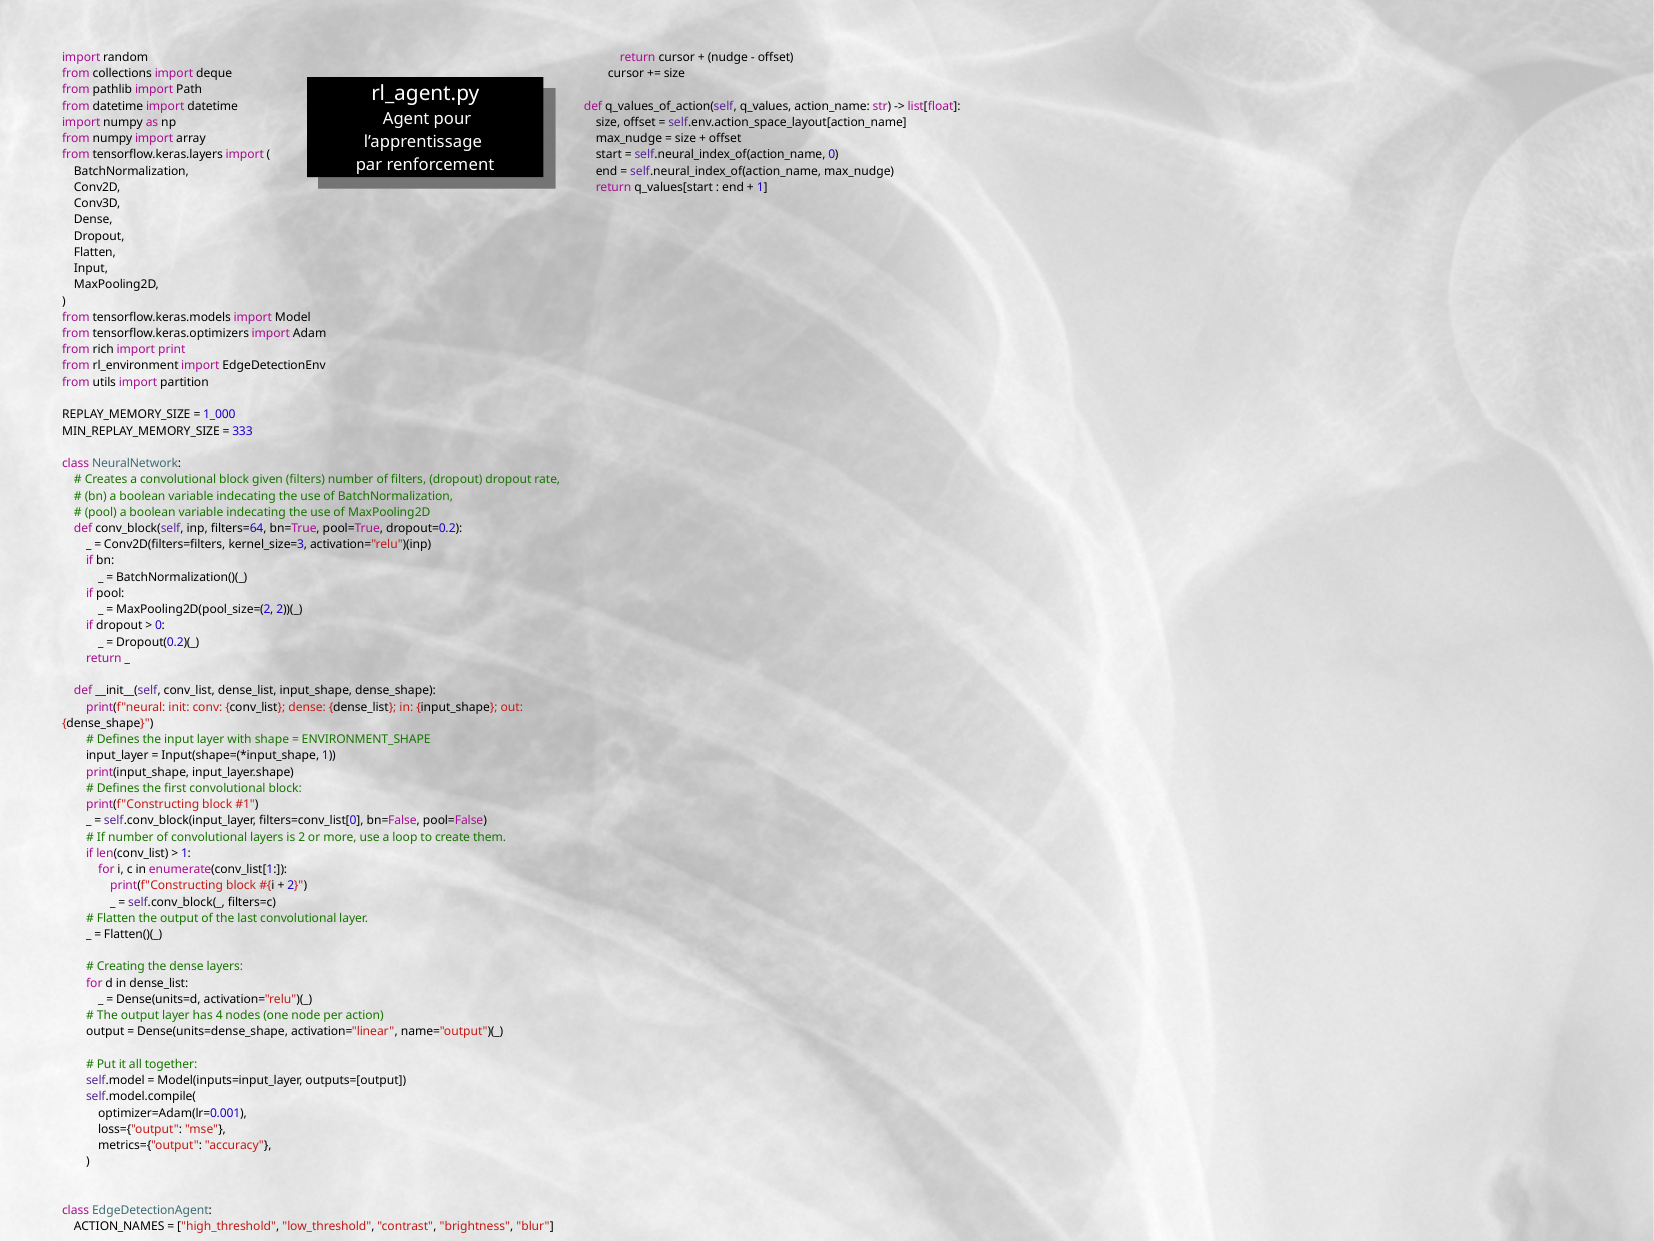

import random
from collections import deque
from pathlib import Path
from datetime import datetime
import numpy as np
from numpy import array
from tensorflow.keras.layers import (
 BatchNormalization,
 Conv2D,
 Conv3D,
 Dense,
 Dropout,
 Flatten,
 Input,
 MaxPooling2D,
)
from tensorflow.keras.models import Model
from tensorflow.keras.optimizers import Adam
from rich import print
from rl_environment import EdgeDetectionEnv
from utils import partition
REPLAY_MEMORY_SIZE = 1_000
MIN_REPLAY_MEMORY_SIZE = 333
class NeuralNetwork:
 # Creates a convolutional block given (filters) number of filters, (dropout) dropout rate,
 # (bn) a boolean variable indecating the use of BatchNormalization,
 # (pool) a boolean variable indecating the use of MaxPooling2D
 def conv_block(self, inp, filters=64, bn=True, pool=True, dropout=0.2):
 _ = Conv2D(filters=filters, kernel_size=3, activation="relu")(inp)
 if bn:
 _ = BatchNormalization()(_)
 if pool:
 _ = MaxPooling2D(pool_size=(2, 2))(_)
 if dropout > 0:
 _ = Dropout(0.2)(_)
 return _
 def __init__(self, conv_list, dense_list, input_shape, dense_shape):
 print(f"neural: init: conv: {conv_list}; dense: {dense_list}; in: {input_shape}; out: {dense_shape}")
 # Defines the input layer with shape = ENVIRONMENT_SHAPE
 input_layer = Input(shape=(*input_shape, 1))
 print(input_shape, input_layer.shape)
 # Defines the first convolutional block:
 print(f"Constructing block #1")
 _ = self.conv_block(input_layer, filters=conv_list[0], bn=False, pool=False)
 # If number of convolutional layers is 2 or more, use a loop to create them.
 if len(conv_list) > 1:
 for i, c in enumerate(conv_list[1:]):
 print(f"Constructing block #{i + 2}")
 _ = self.conv_block(_, filters=c)
 # Flatten the output of the last convolutional layer.
 _ = Flatten()(_)
 # Creating the dense layers:
 for d in dense_list:
 _ = Dense(units=d, activation="relu")(_)
 # The output layer has 4 nodes (one node per action)
 output = Dense(units=dense_shape, activation="linear", name="output")(_)
 # Put it all together:
 self.model = Model(inputs=input_layer, outputs=[output])
 self.model.compile(
 optimizer=Adam(lr=0.001),
 loss={"output": "mse"},
 metrics={"output": "accuracy"},
 )
class EdgeDetectionAgent:
 ACTION_NAMES = ["high_threshold", "low_threshold", "contrast", "brightness", "blur"]
 def __init__(
 self,
 name,
 env: EdgeDetectionEnv,
 conv_list,
 dense_list,
 memory_sample_size,
 discount_rate,
 update_target_model_every,
 ) -> None:
 self.env = env
 self.conv_list = conv_list
 self.dense_list = dense_list
 self.memory_sample_size = memory_sample_size
 self.last_save = None
 self.discount_rate = discount_rate
 self.update_target_model_every = update_target_model_every
 self.name = f"{name}_conv:{'+'.join(map(str, conv_list))}_dense:{'+'.join(map(str, dense_list))}_mem:{memory_sample_size}_γ:{discount_rate}"
 print(env.observation_space_shape)
 self.model = NeuralNetwork(
 conv_list,
 dense_list,
 input_shape=env.observation_space_shape,
 dense_shape=env.action_space_shape,
 ).model
 self.target_model = NeuralNetwork(
 conv_list,
 dense_list,
 input_shape=env.observation_space_shape,
 dense_shape=env.action_space_shape,
 ).model
 self.target_model.set_weights(self.model.get_weights())
 self.replay_memory = deque(maxlen=REPLAY_MEMORY_SIZE)
 self.current_step_count = 0
 print(f"agent {self.name} initialized")
 def save_model(self, inside: Path):
 now = datetime.now()
 self.last_save = now
 timestamp = now.strftime("%Y-%m-%dT%H_%M_%S")
 self.model.save(inside / timestamp / "model.h5")
 self.target_model.save(inside / timestamp/ "target_model.h5")
 def remember(self, transition):
 self.replay_memory.append(transition)
 def train(self, terminal_state, step):
 if len(self.replay_memory) < max(self.memory_sample_size, MIN_REPLAY_MEMORY_SIZE):
 return
 print("sample", end=" ")
 memory_sample = random.sample(self.replay_memory, self.memory_sample_size)
 current_states = array([end for _, _, _, end, _ in memory_sample])
 future_states = array([start for start, _, _, _, _ in memory_sample])
 print("predict", end=" ")
 current_q_values = self.model.predict(current_states.reshape(-1, *self.env.observation_space_shape))
 future_q_values = self.target_model.predict(future_states.reshape(-1, *self.env.observation_space_shape))
 training_states = []
 training_q_values = []
 print(f"apply memory", end=" ")
 for index, (current_state, action, reward, future_state, done) in enumerate(memory_sample):
 for action_name, action_idx in self.neural_indices_of(action).items():
 new_q = reward + (
 self.discount_rate * np.max(self.q_values_of_action(future_q_values[index], action_name))
 if not done
 else 0
 )
 try:
 current_q_values[index, action_idx] = new_q
 except IndexError as e:
 print(f"Tried indexing {index, action_idx} ({action_name}+={action[action_name]}) in {current_q_values.shape} Q-values")
 raise e
 training_states.append(current_state)
 training_q_values.append(current_q_values[index])
 print(f"fit", end=" ")
 self.model.fit(
 x=array(training_states).reshape(-1, *self.env.observation_space_shape),
 y=array(training_q_values),
 batch_size=self.memory_sample_size,
 verbose=0,
 shuffle=False,
 callbacks=[],
 )
 if terminal_state:
 self.current_step_count += 1
 print("set weights")
 if self.current_step_count % self.update_target_model_every == 0:
 self.target_model.set_weights(self.model.get_weights())
 def get_q_values(self, state):
 return self.model.predict(state.reshape(-1, *self.env.observation_space_shape))
 def what_do_you_want_to_do(self, state):
 q_values = self.get_q_values(state).flatten()
 keys = self.ACTION_NAMES
 sizes = [self.env.action_space_layout[k][0] for k in keys]
 offsets = [self.env.action_space_layout[k][1] for k in keys]
 return {
 keys[i]: np.argmax(q_values_for_key) + offsets[i]
 for i, q_values_for_key in enumerate(partition(q_values, sizes))
 }
 def neural_indices_of(self, action: dict) -> dict[str, int]:
 """
 Returns a map of action names to the index of their values in the neural network's output layer.
 """
 return {name: self.neural_index_of(name, nudge) for name, nudge in action.items()}
 def neural_index_of(self, name: str, nudge: int) -> int:
 """
 Returns the index of the value of the action named `name` in the neural network's output layer.
 """
 cursor = 0
 for action_name in self.ACTION_NAMES:
 size, offset = self.env.action_space_layout[action_name]
 if action_name == name:
 return cursor + (nudge - offset)
 cursor += size
 def q_values_of_action(self, q_values, action_name: str) -> list[float]:
 size, offset = self.env.action_space_layout[action_name]
 max_nudge = size + offset
 start = self.neural_index_of(action_name, 0)
 end = self.neural_index_of(action_name, max_nudge)
 return q_values[start : end + 1]
rl_agent.py
 Agent pour l’apprentissage
par renforcement